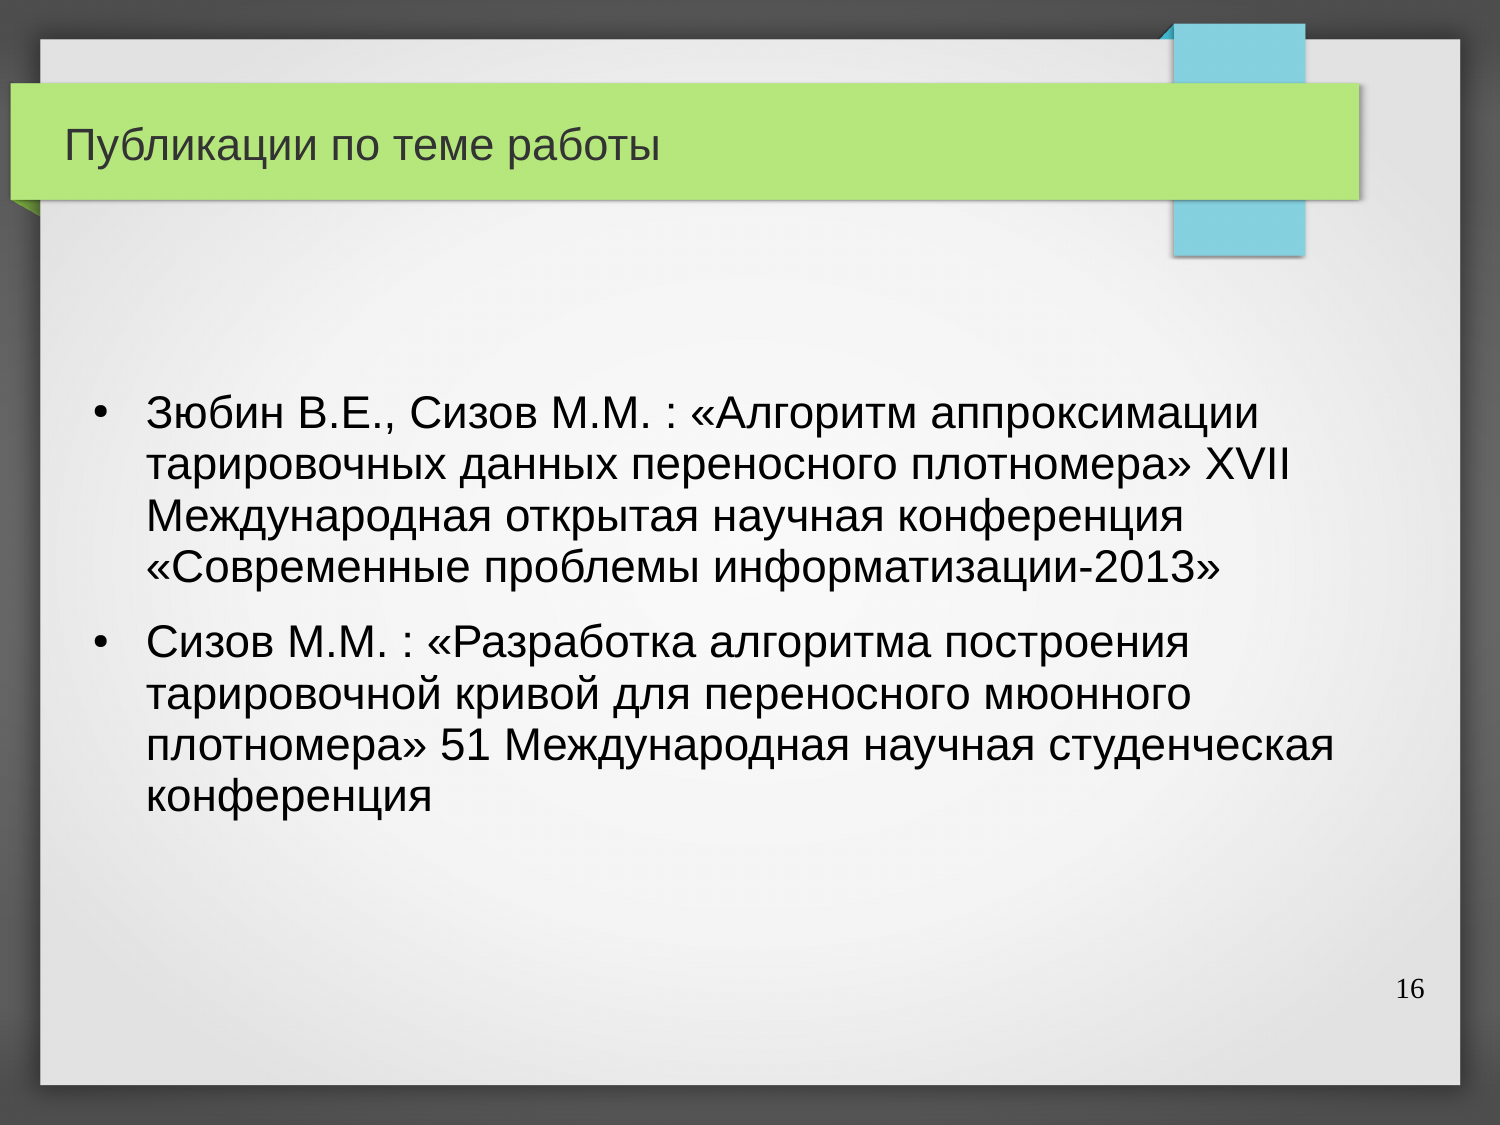

# Публикации по теме работы
Зюбин В.Е., Сизов М.М. : «Алгоритм аппроксимации тарировочных данных переносного плотномера» XVII Международная открытая научная конференция «Современные проблемы информатизации-2013»
Сизов М.М. : «Разработка алгоритма построения тарировочной кривой для переносного мюонного плотномера» 51 Международная научная студенческая конференция
16